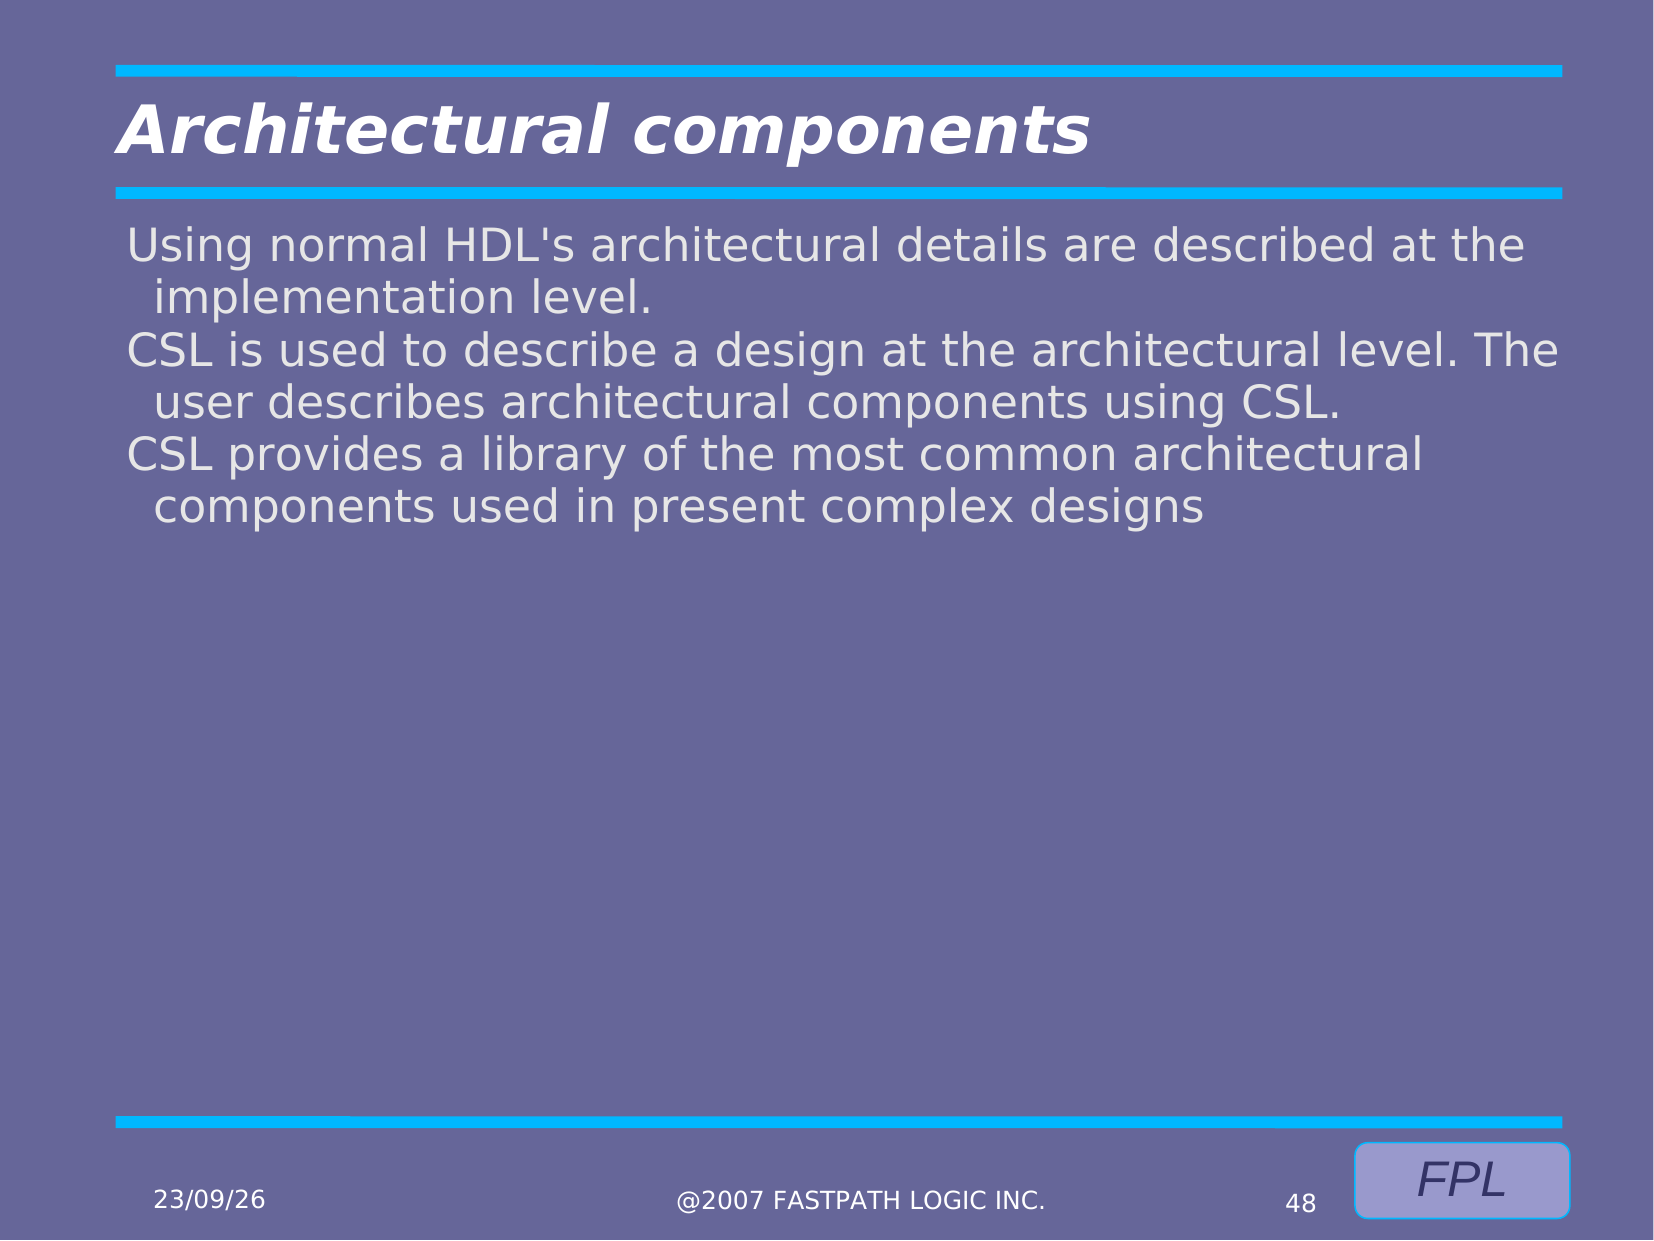

# Architectural components
Using normal HDL's architectural details are described at the implementation level.
CSL is used to describe a design at the architectural level. The user describes architectural components using CSL.
CSL provides a library of the most common architectural components used in present complex designs
48